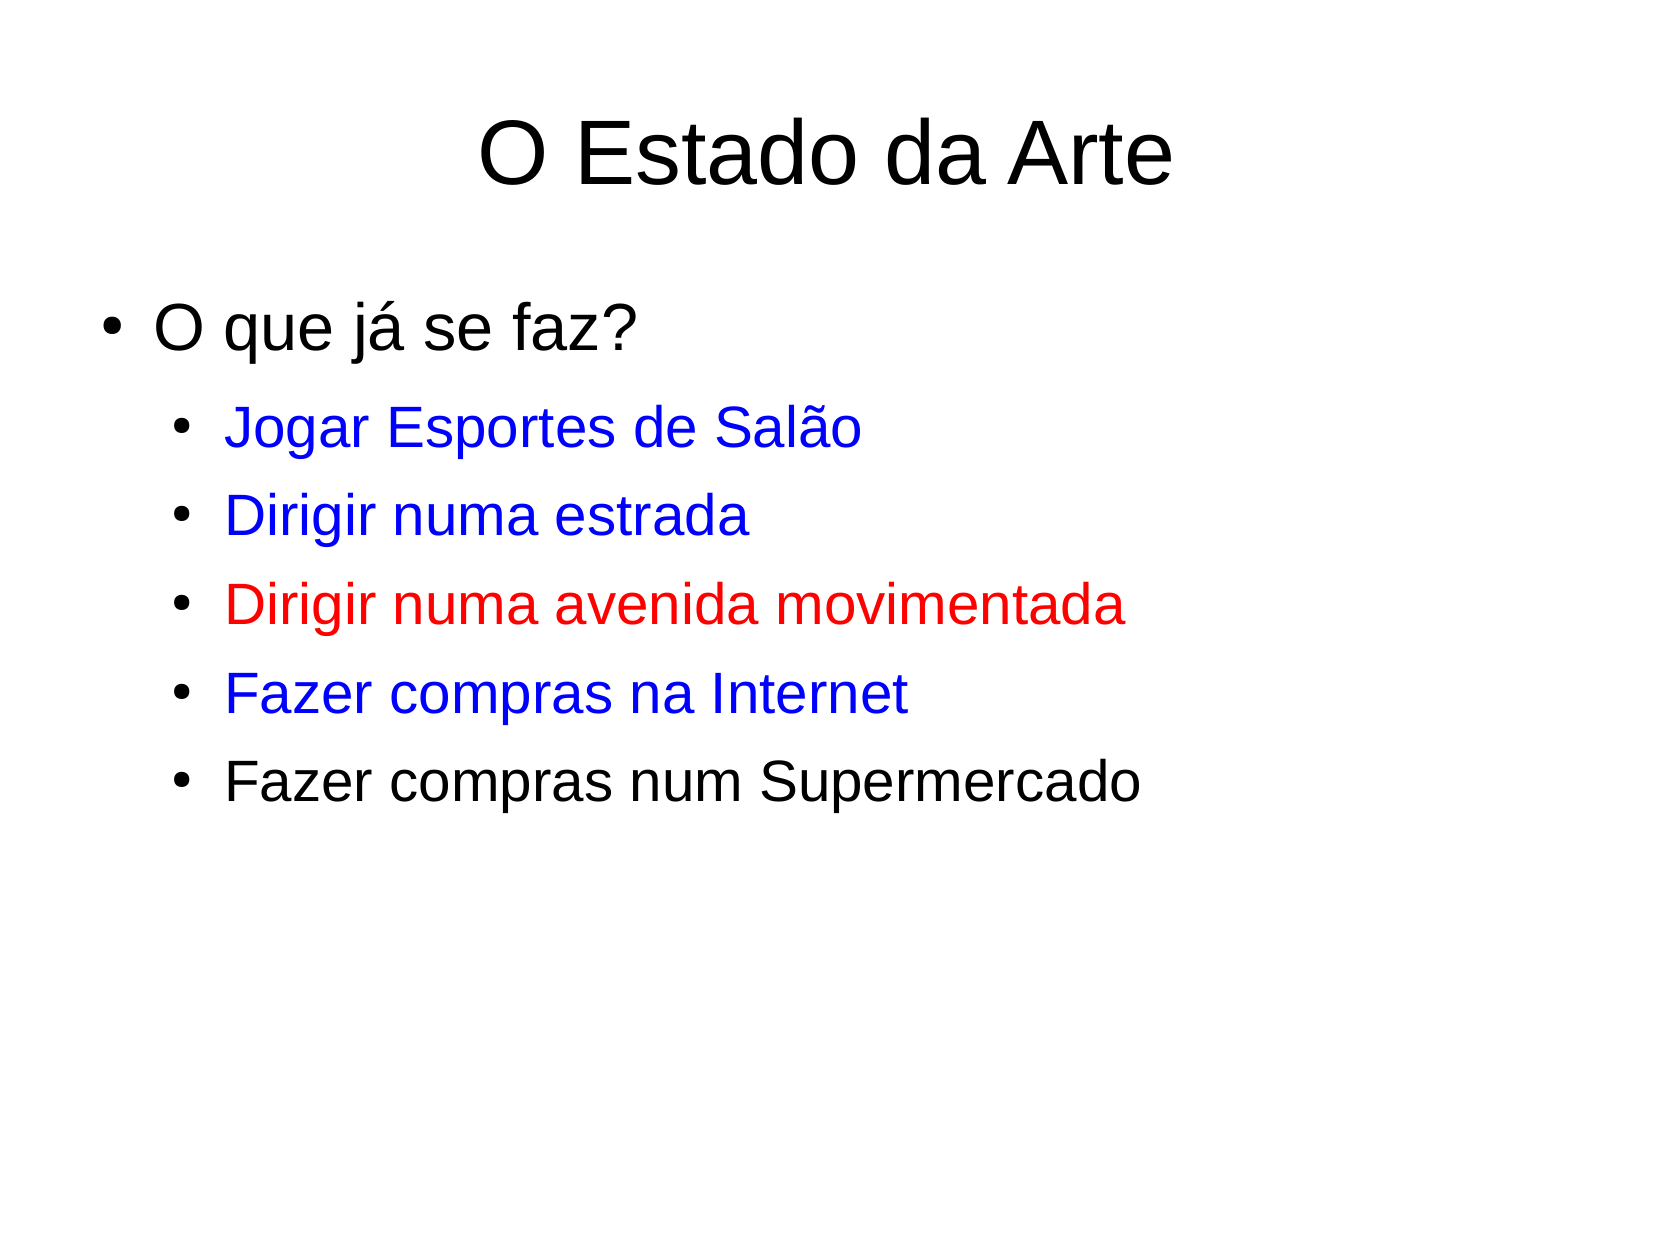

# O Estado da Arte
O que já se faz?
Jogar Esportes de Salão
Dirigir numa estrada
Dirigir numa avenida movimentada
Fazer compras na Internet
Fazer compras num Supermercado